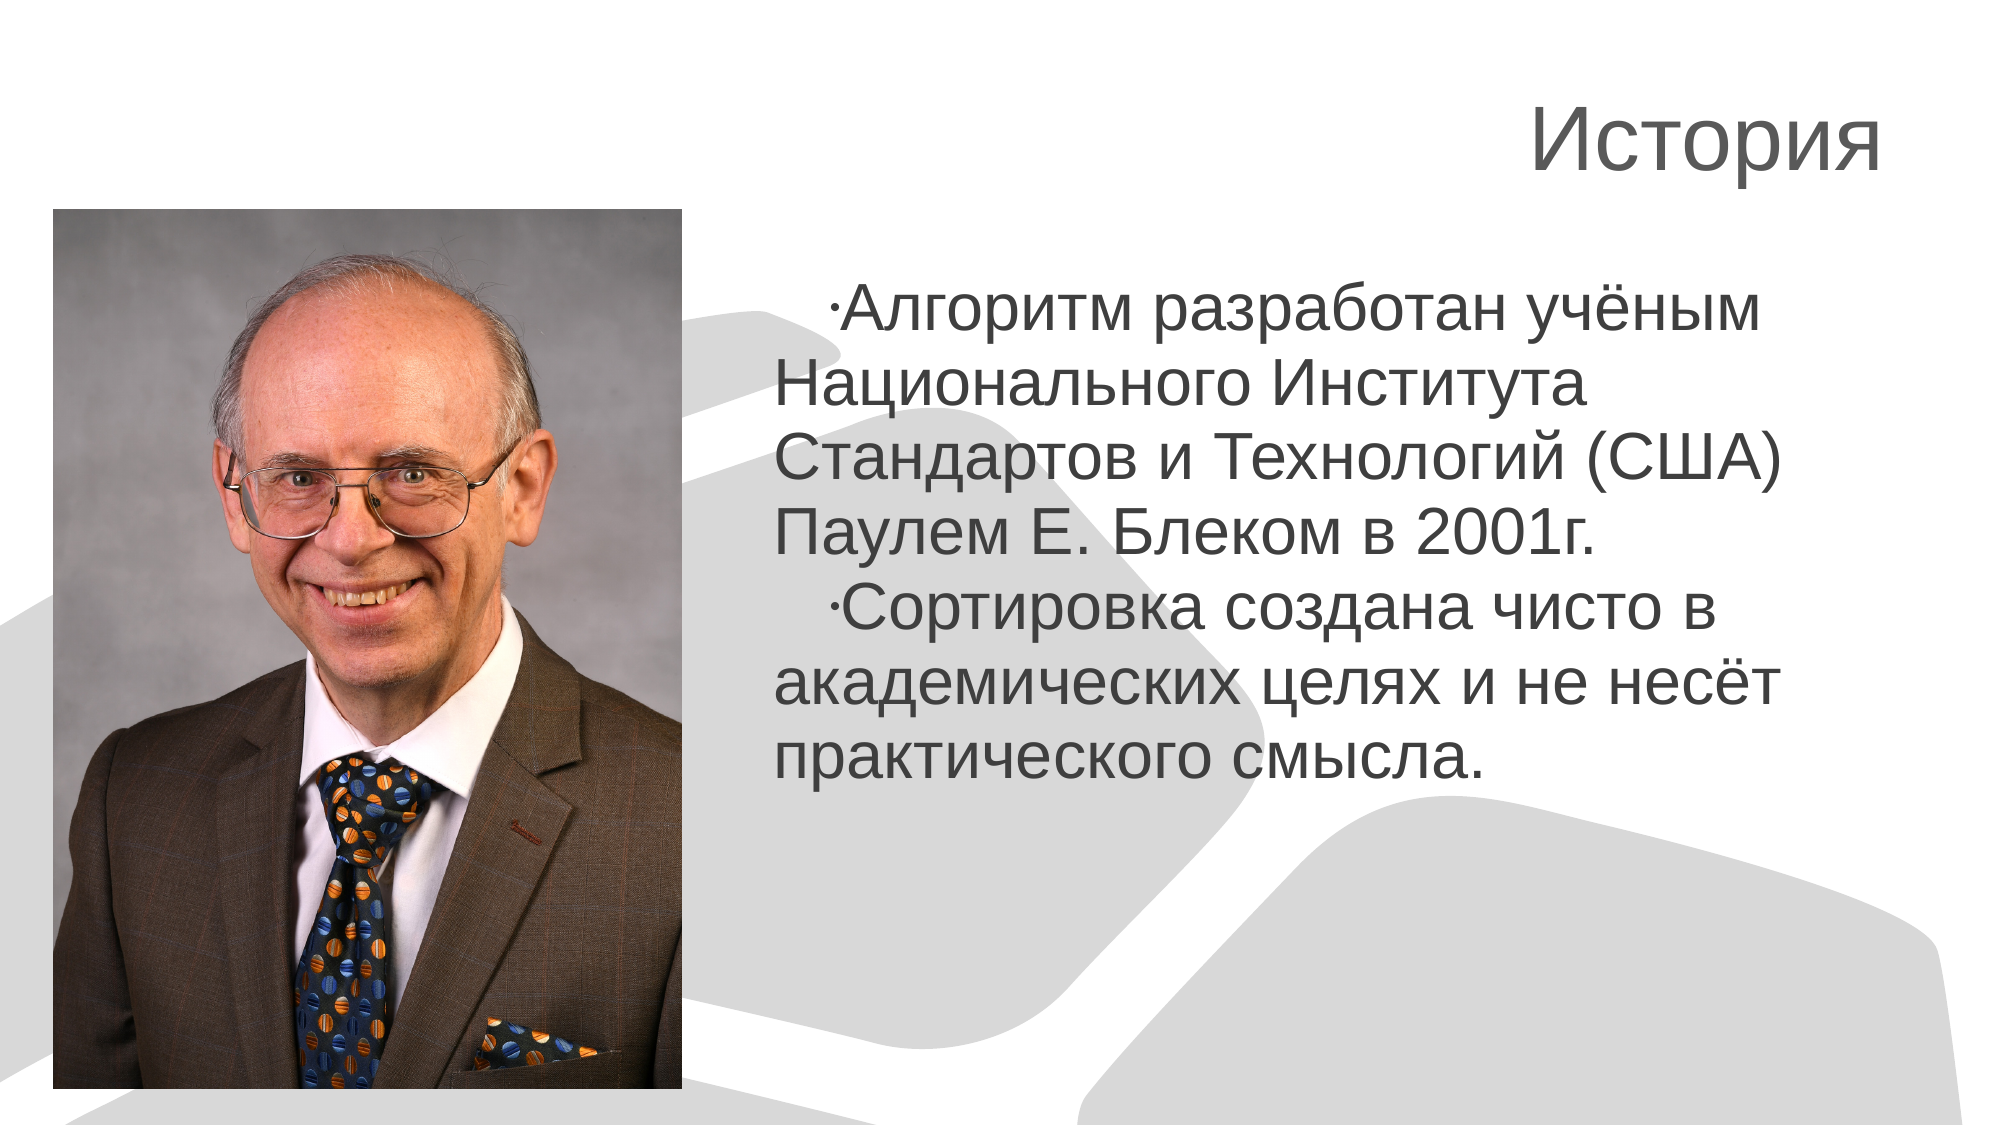

# История
Алгоритм разработан учёным Национального Института Стандартов и Технологий (США) Паулем Е. Блеком в 2001г.
Сортировка создана чисто в академических целях и не несёт практического смысла.